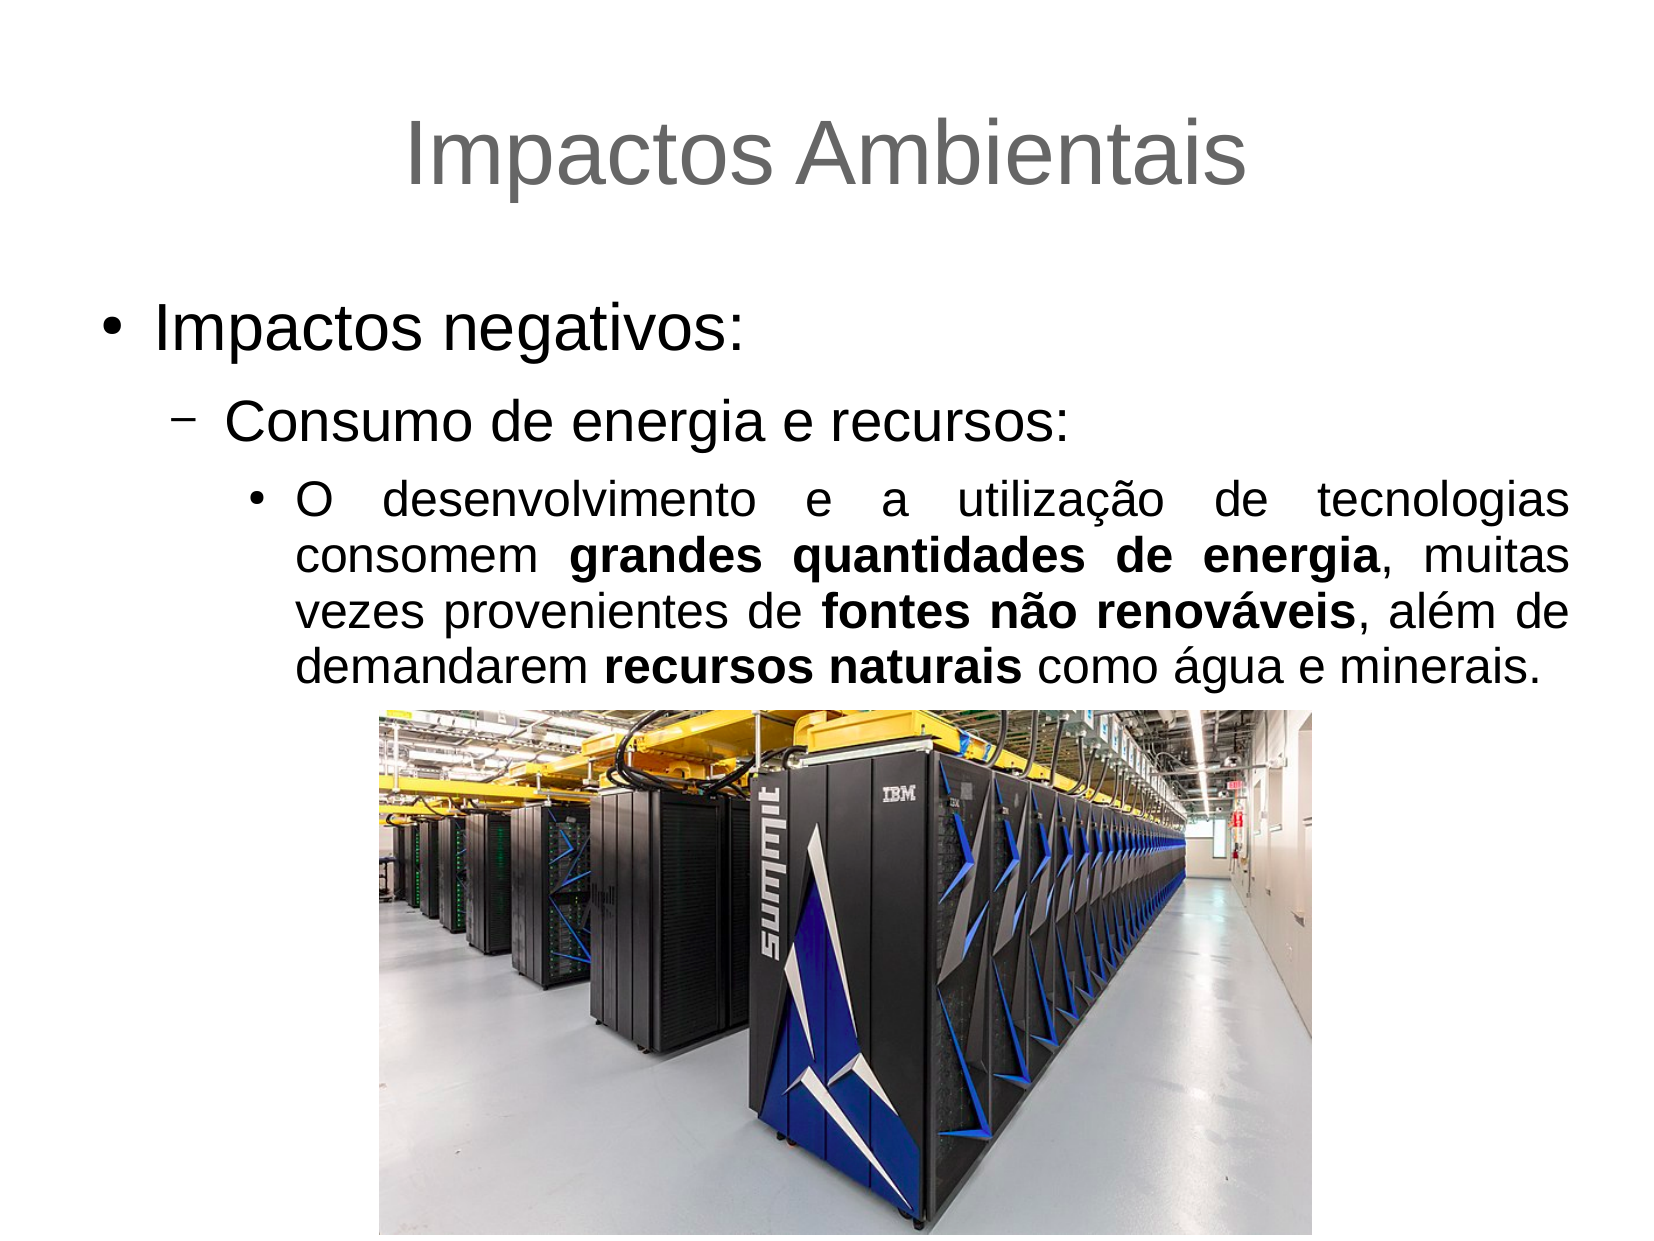

# Impactos Ambientais
Impactos negativos:
Consumo de energia e recursos:
O desenvolvimento e a utilização de tecnologias consomem grandes quantidades de energia, muitas vezes provenientes de fontes não renováveis, além de demandarem recursos naturais como água e minerais.